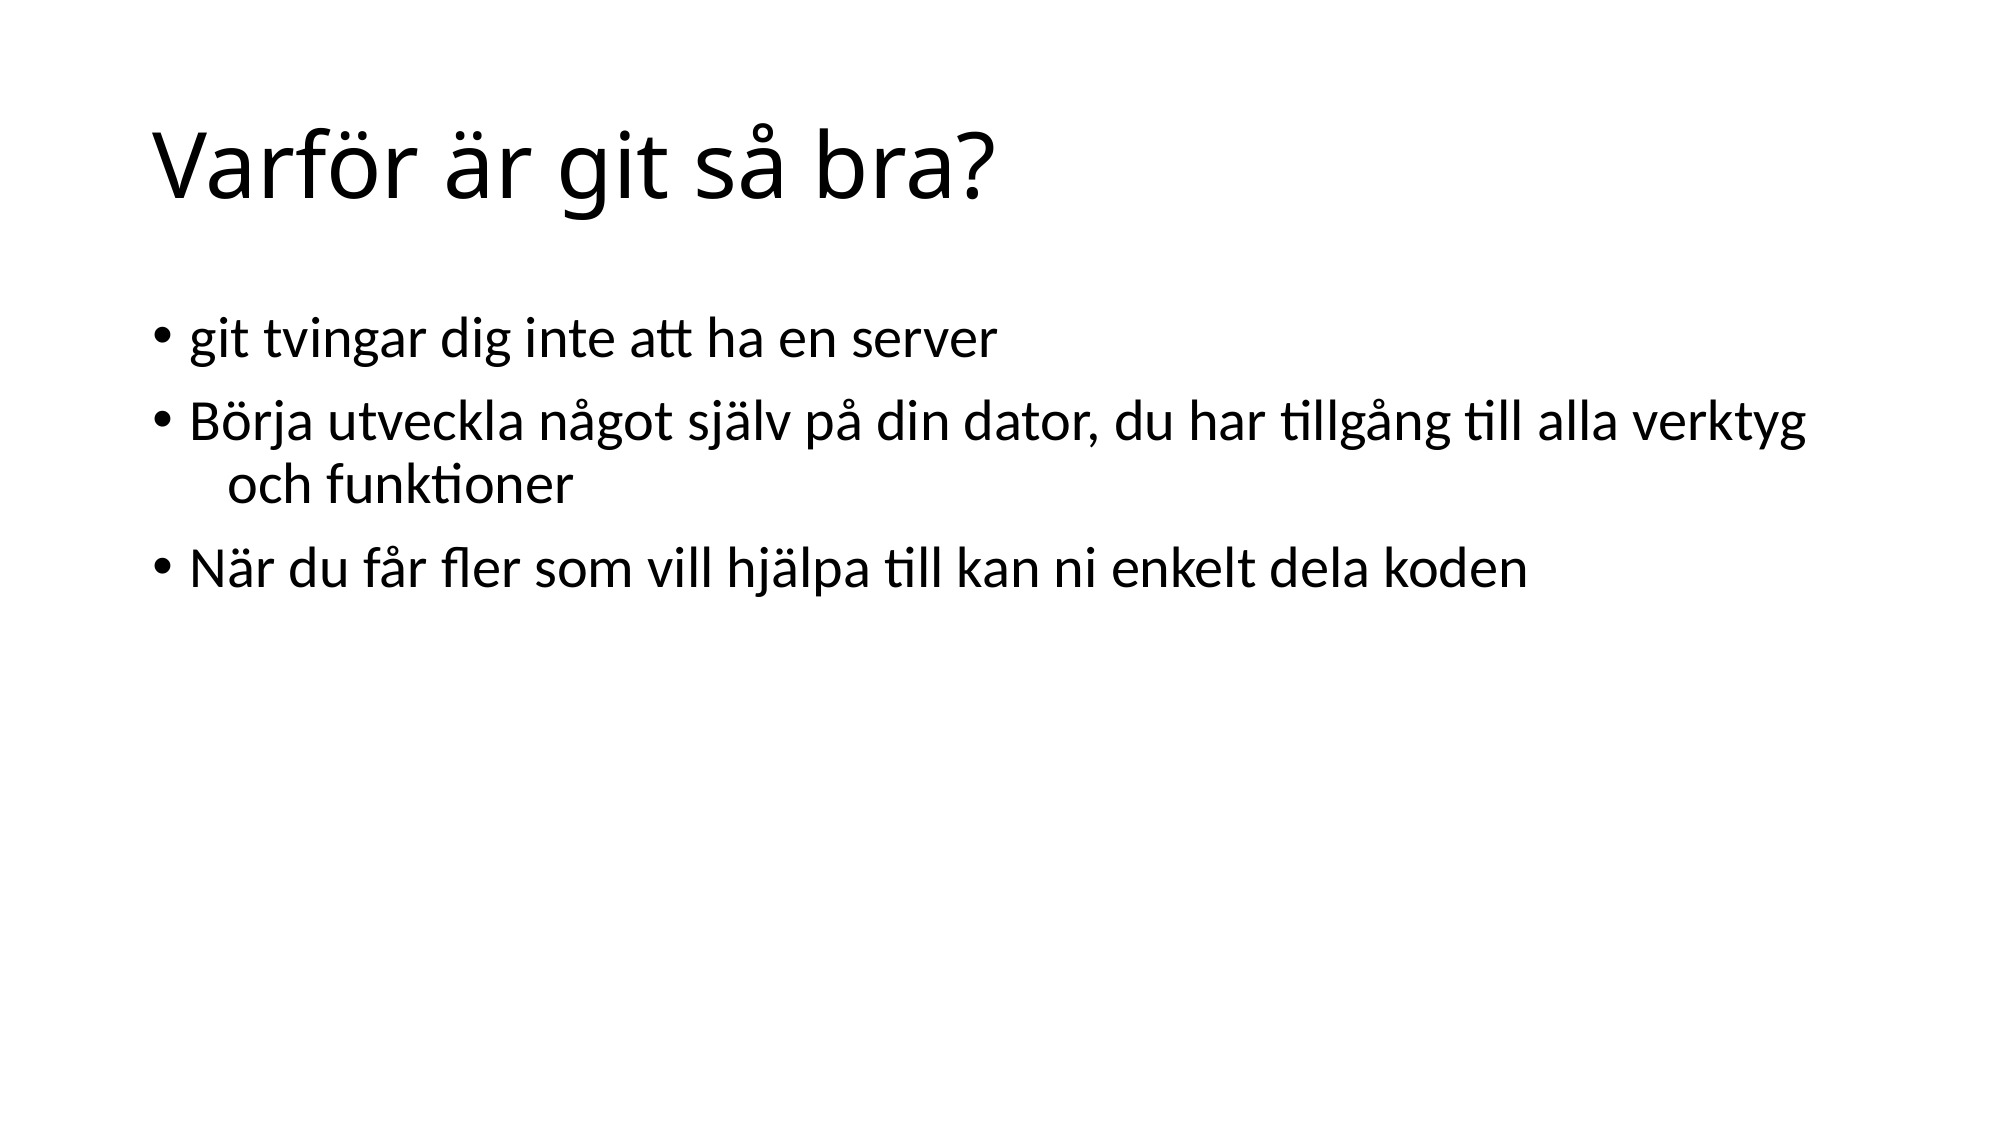

# Varför är git så bra?
git tvingar dig inte att ha en server
Börja utveckla något själv på din dator, du har tillgång till alla verktyg och funktioner
När du får fler som vill hjälpa till kan ni enkelt dela koden